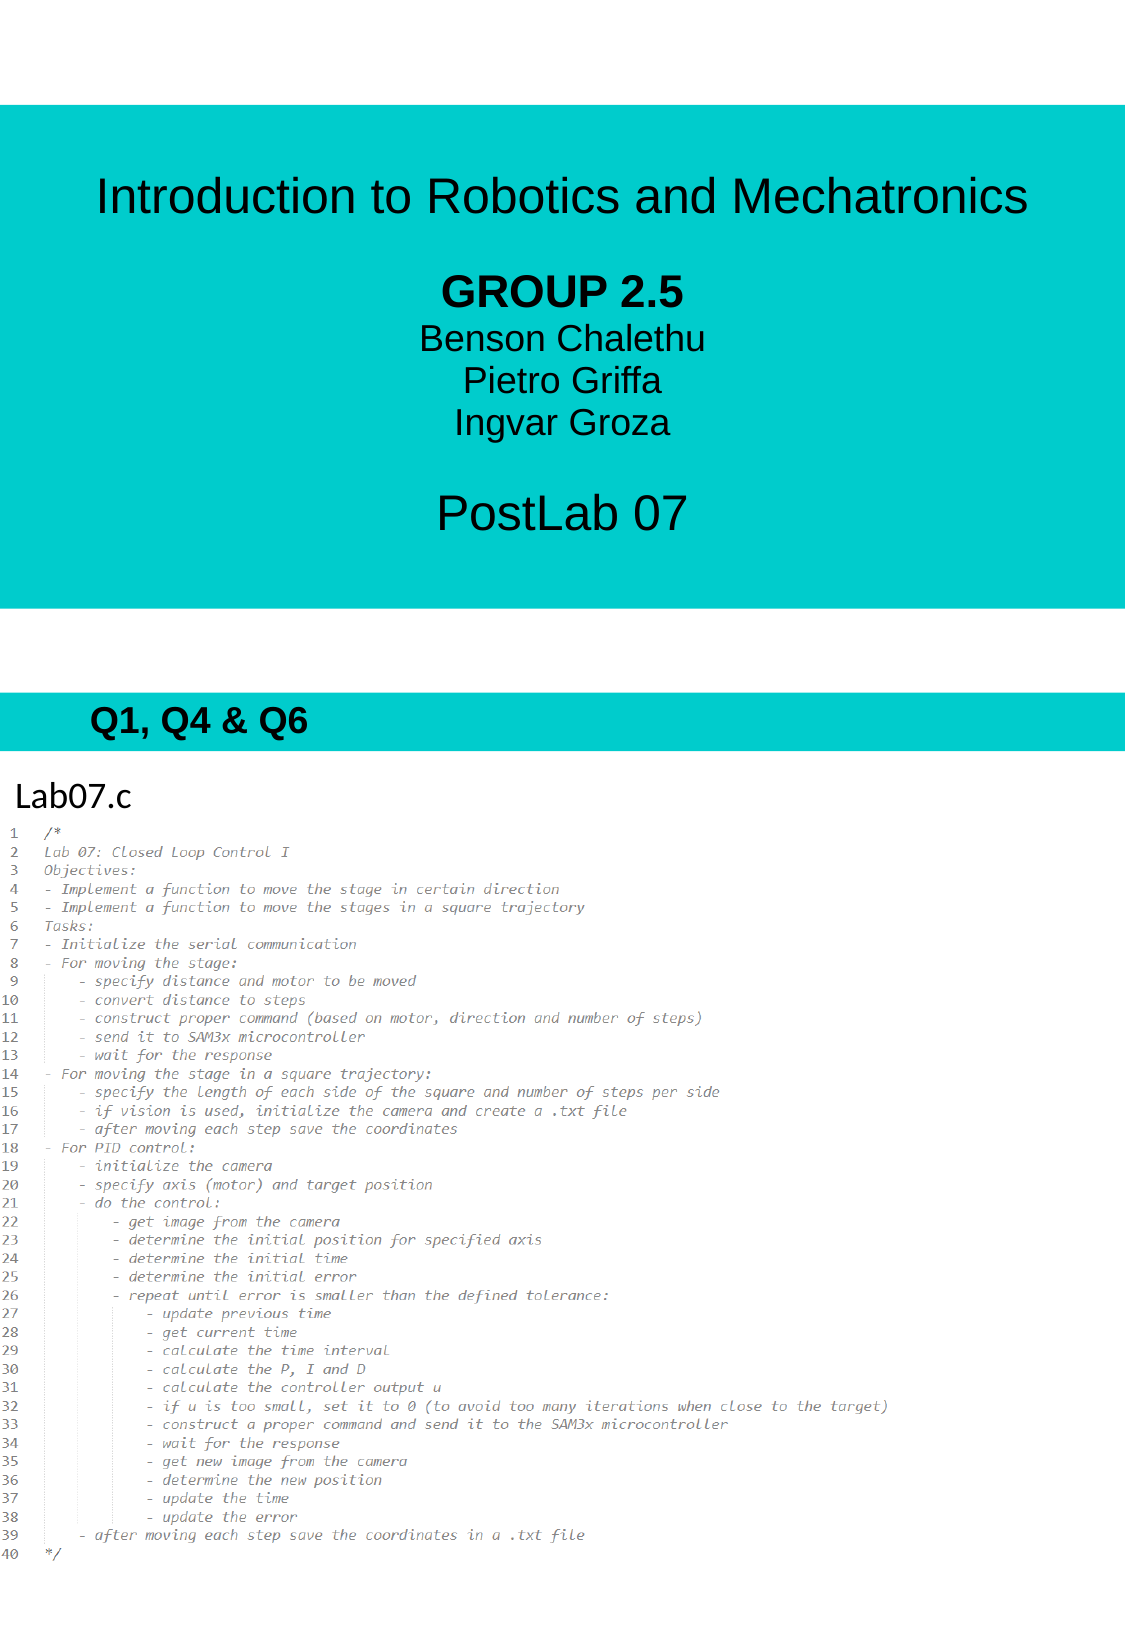

Introduction to Robotics and Mechatronics
GROUP 2.5
Benson Chalethu
Pietro Griffa
Ingvar Groza
PostLab 07
	Q1, Q4 & Q6
Lab07.c